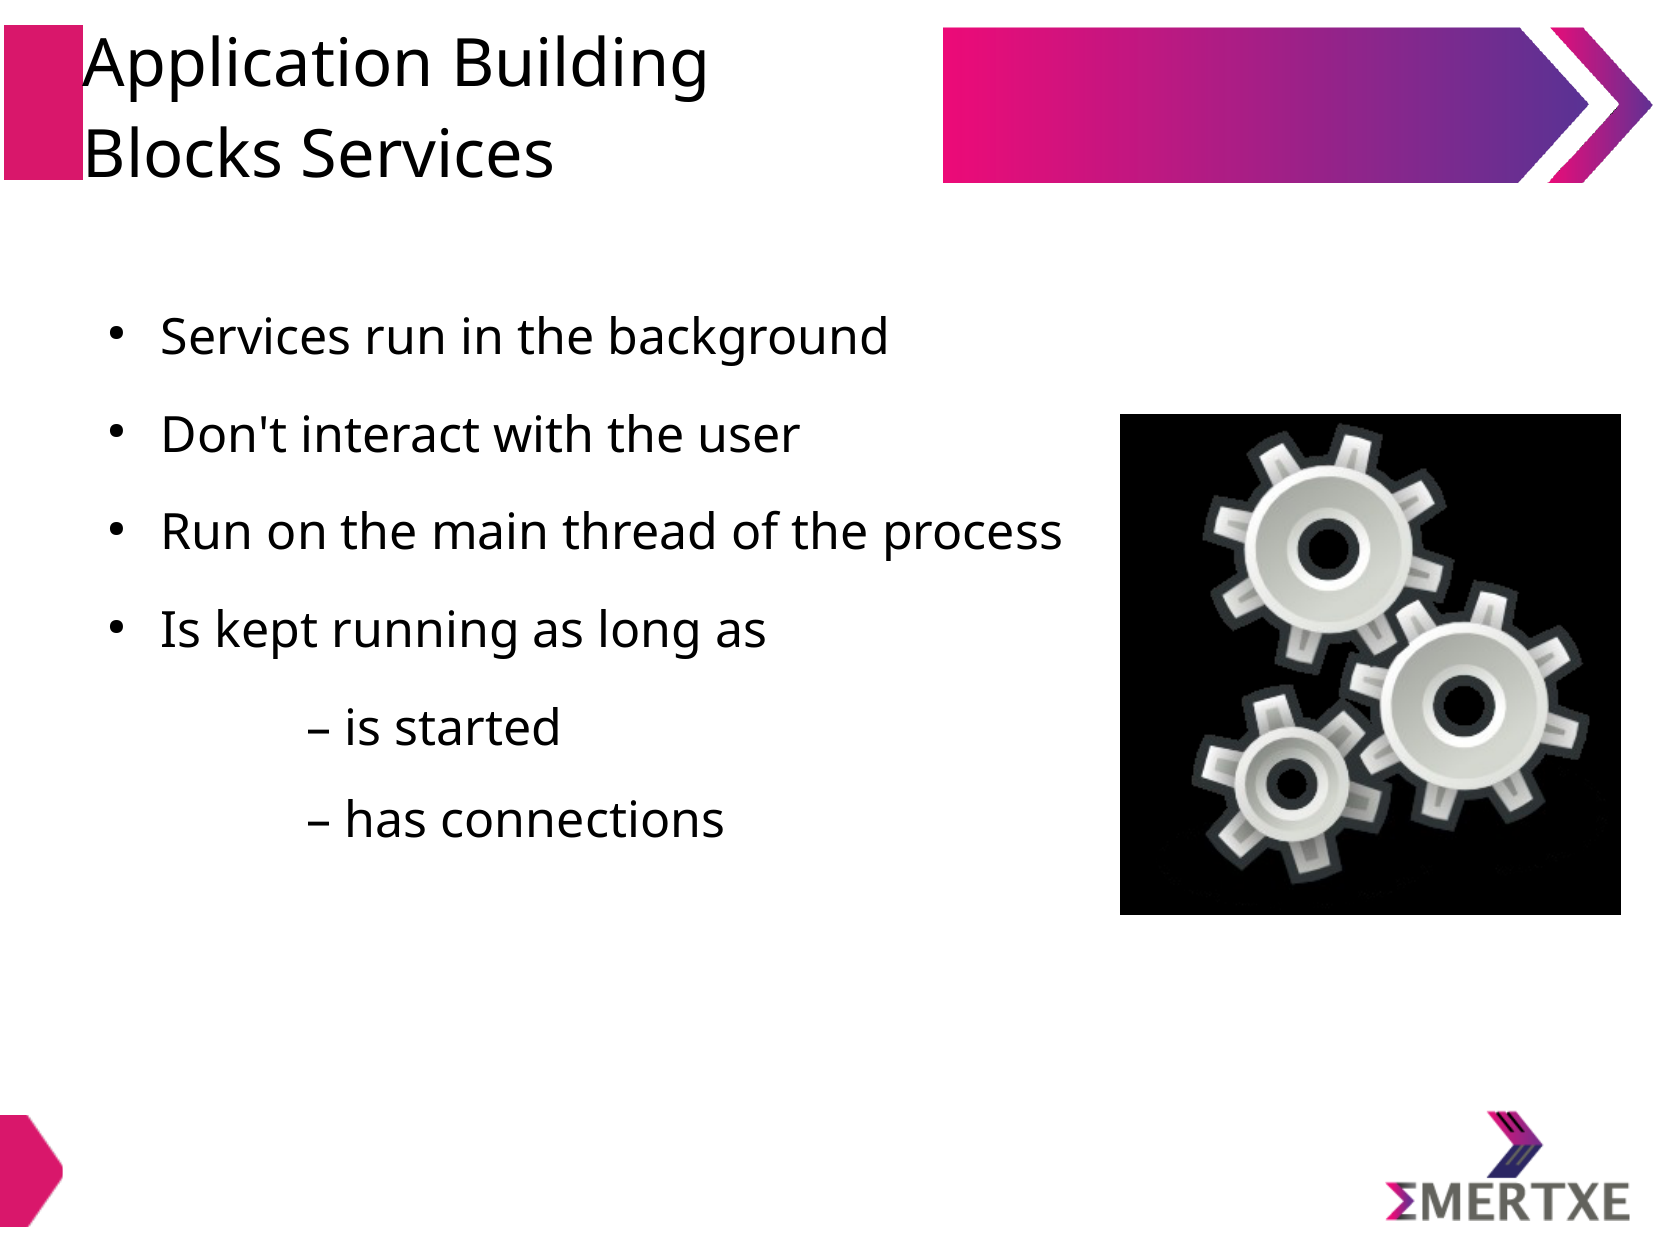

# Application Building Blocks Services
Services run in the background
Don't interact with the user
Run on the main thread of the process
Is kept running as long as
– is started
– has connections